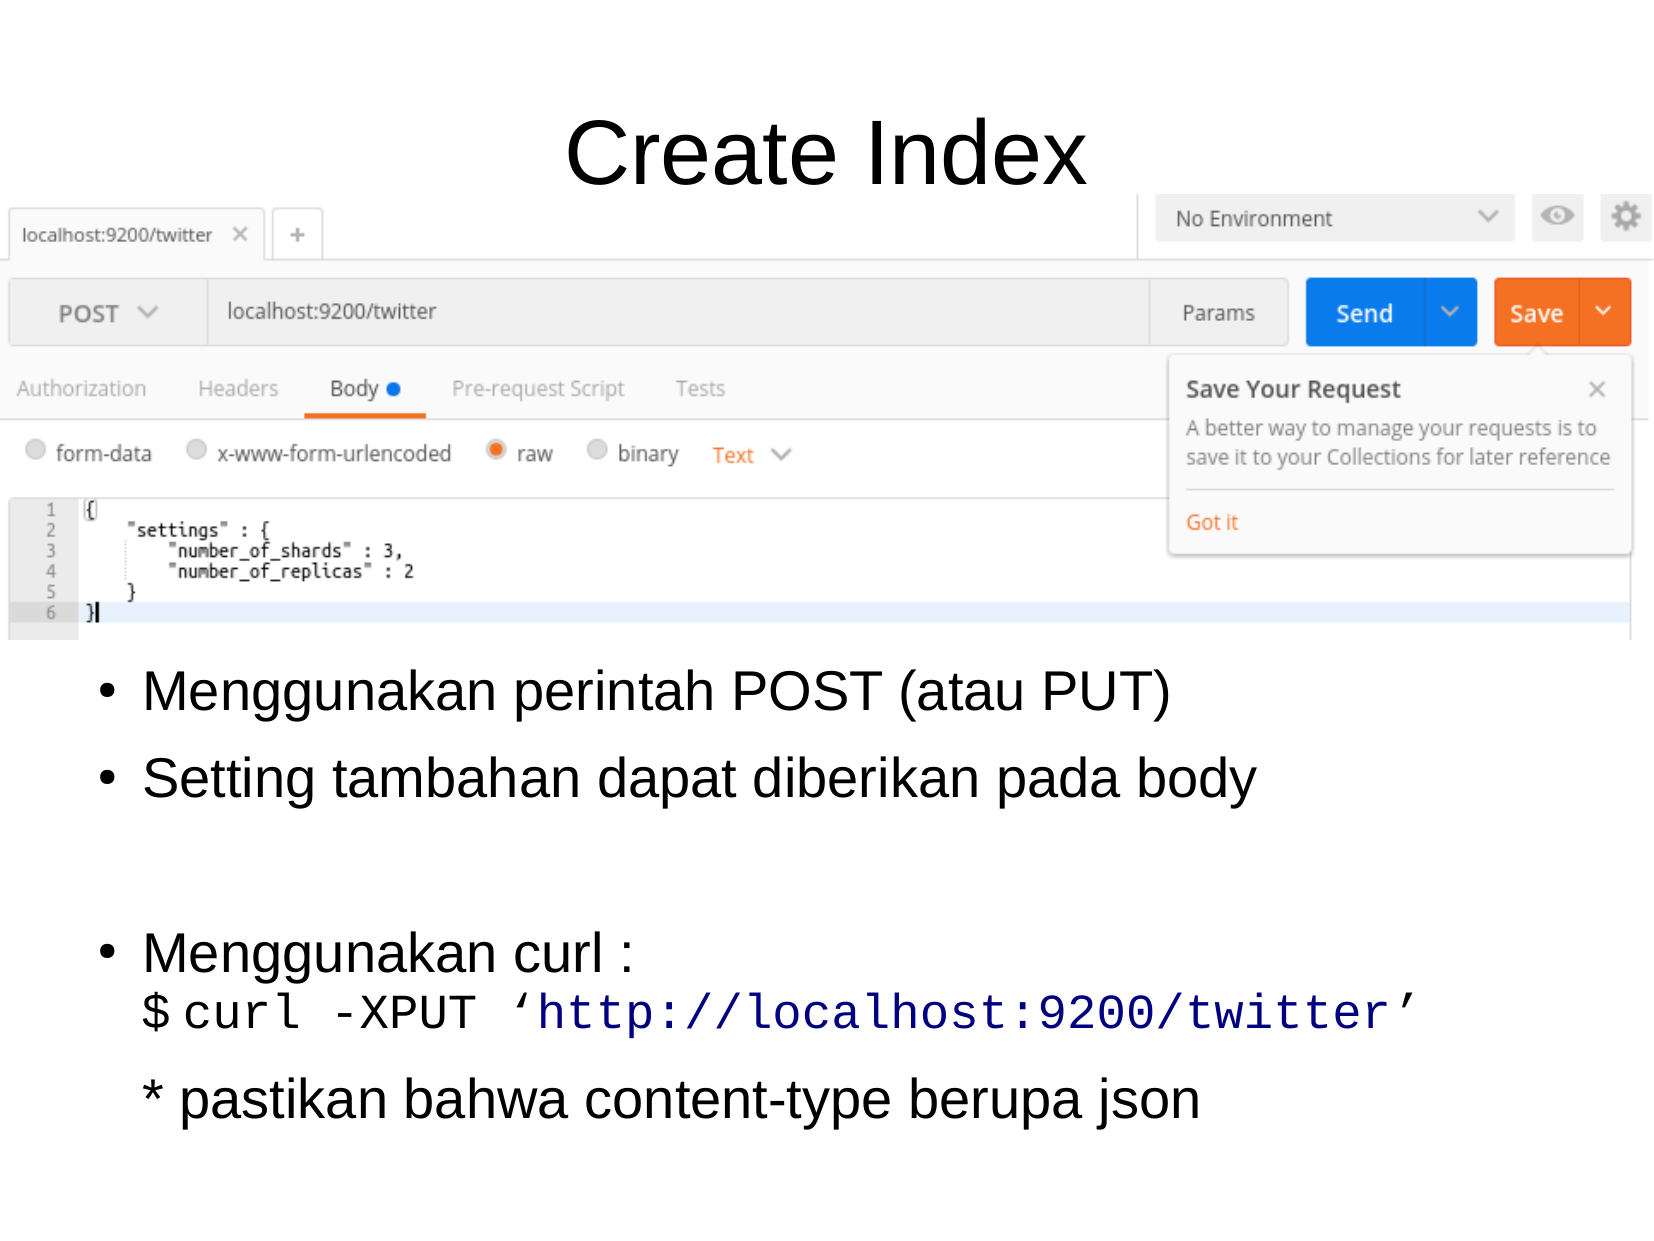

# Create Index
Menggunakan perintah POST (atau PUT)
Setting tambahan dapat diberikan pada body
Menggunakan curl :
$ curl -XPUT ‘http://localhost:9200/twitter’
* pastikan bahwa content-type berupa json